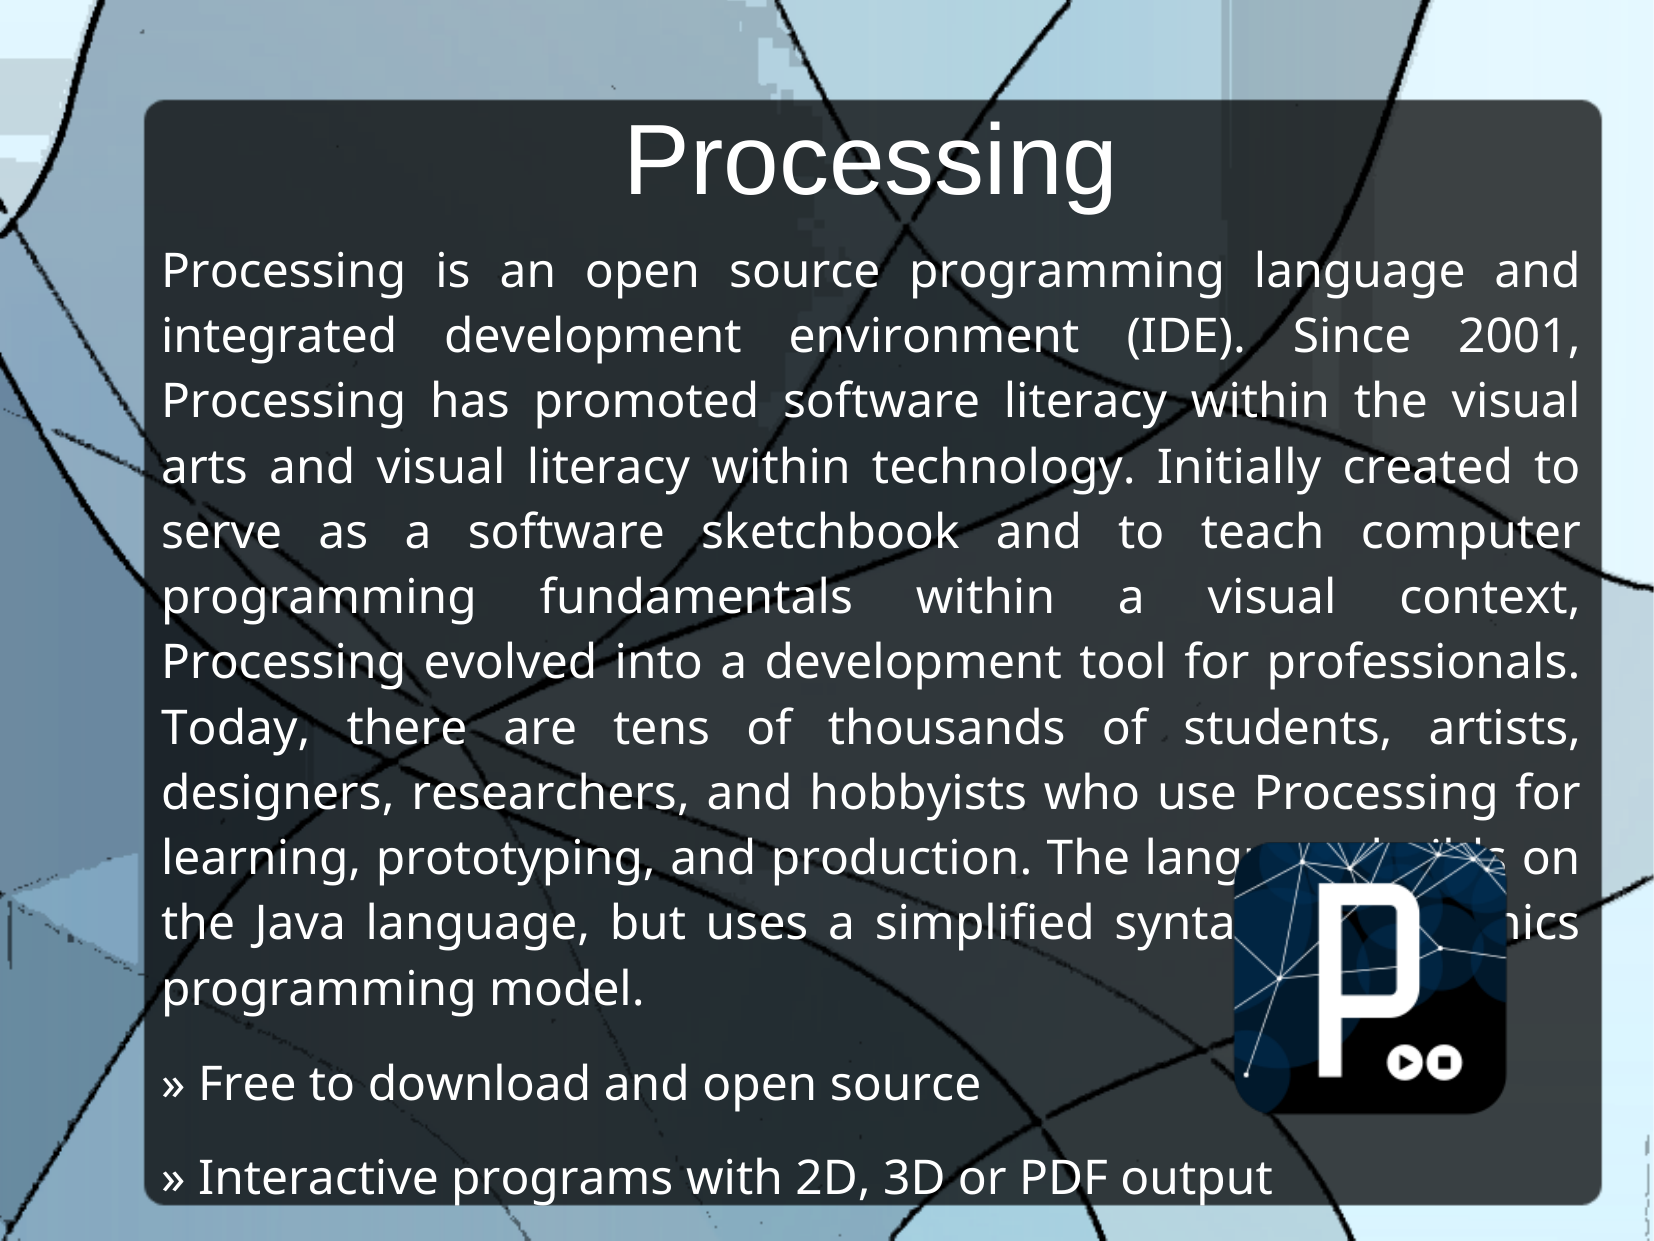

# Processing
Processing is an open source programming language and integrated development environment (IDE). Since 2001, Processing has promoted software literacy within the visual arts and visual literacy within technology. Initially created to serve as a software sketchbook and to teach computer programming fundamentals within a visual context, Processing evolved into a development tool for professionals. Today, there are tens of thousands of students, artists, designers, researchers, and hobbyists who use Processing for learning, prototyping, and production. The language builds on the Java language, but uses a simplified syntax and graphics programming model.
» Free to download and open source
» Interactive programs with 2D, 3D or PDF output
» OpenGL integration for accelerated 3D
» For GNU/Linux, Mac OS X, and Windows
» Over 100 libraries extend the core software
» Well documented, with many books available